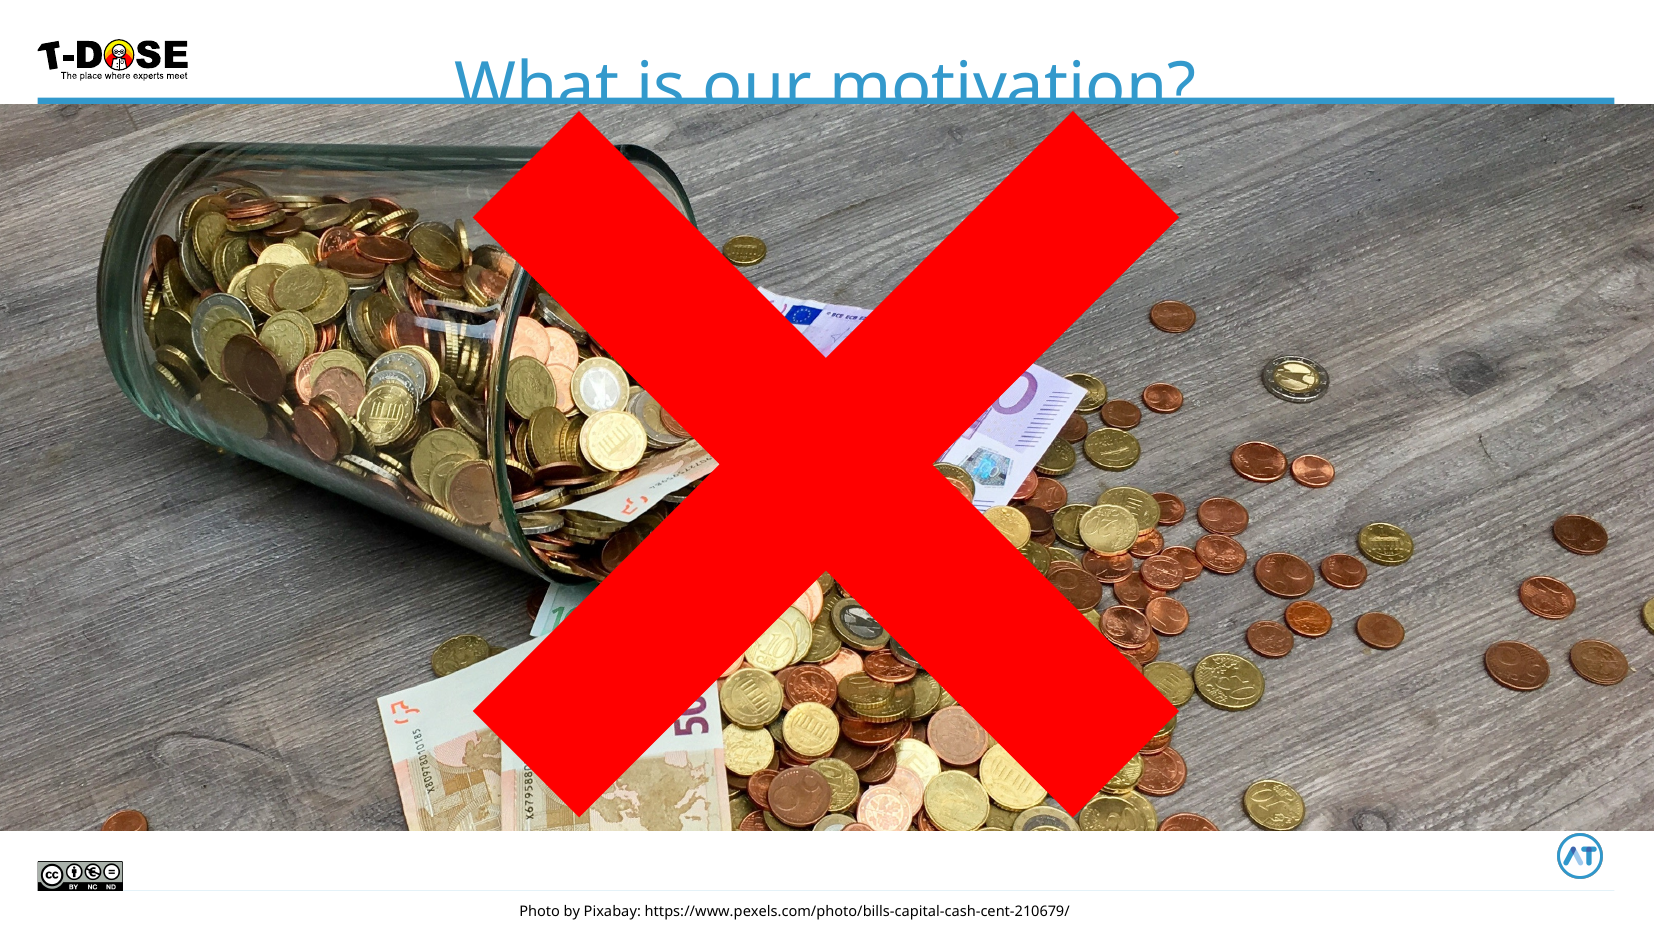

What is our motivation?
Photo by Pixabay: https://www.pexels.com/photo/bills-capital-cash-cent-210679/